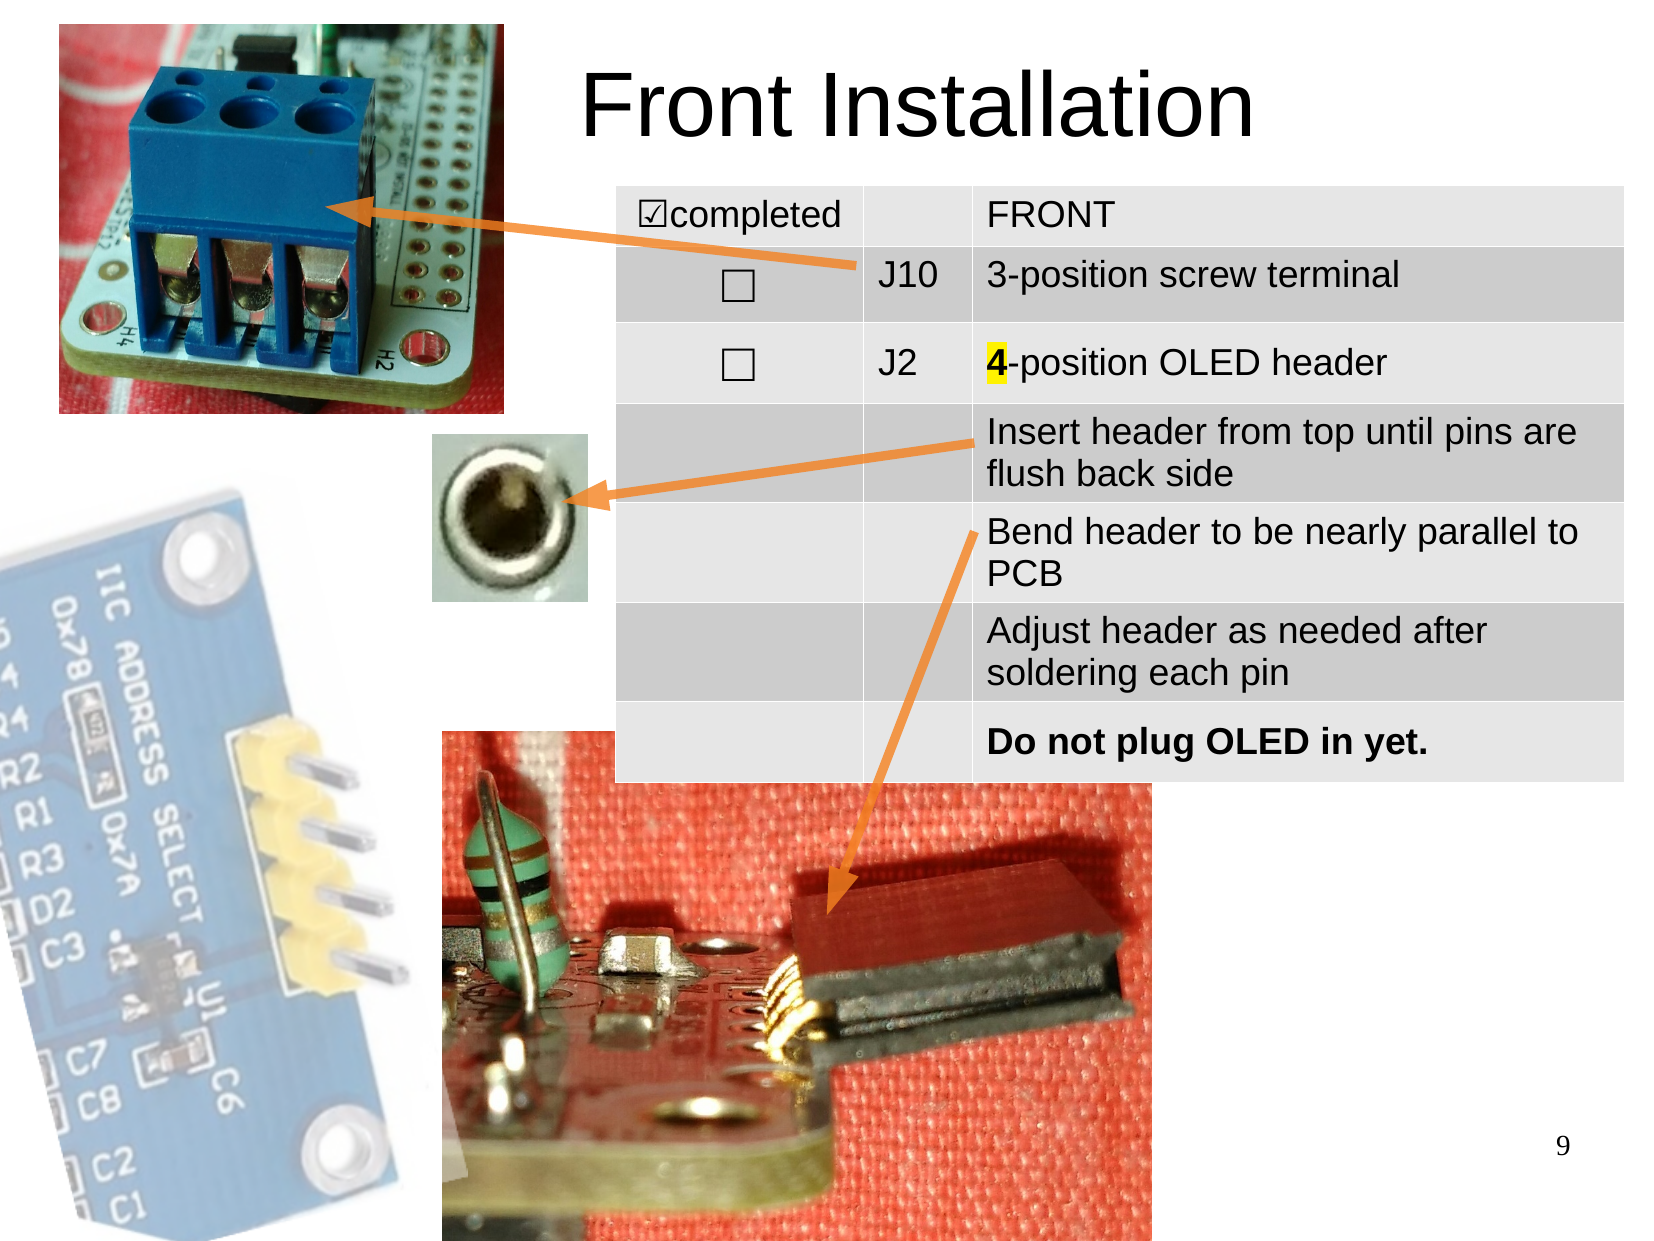

# Front Installation
| ☑completed | | FRONT |
| --- | --- | --- |
| □ | J10 | 3-position screw terminal |
| □ | J2 | 4-position OLED header |
| | | Insert header from top until pins are flush back side |
| | | Bend header to be nearly parallel to PCB |
| | | Adjust header as needed after soldering each pin |
| | | Do not plug OLED in yet. |
(C)2019 AC8ES
9